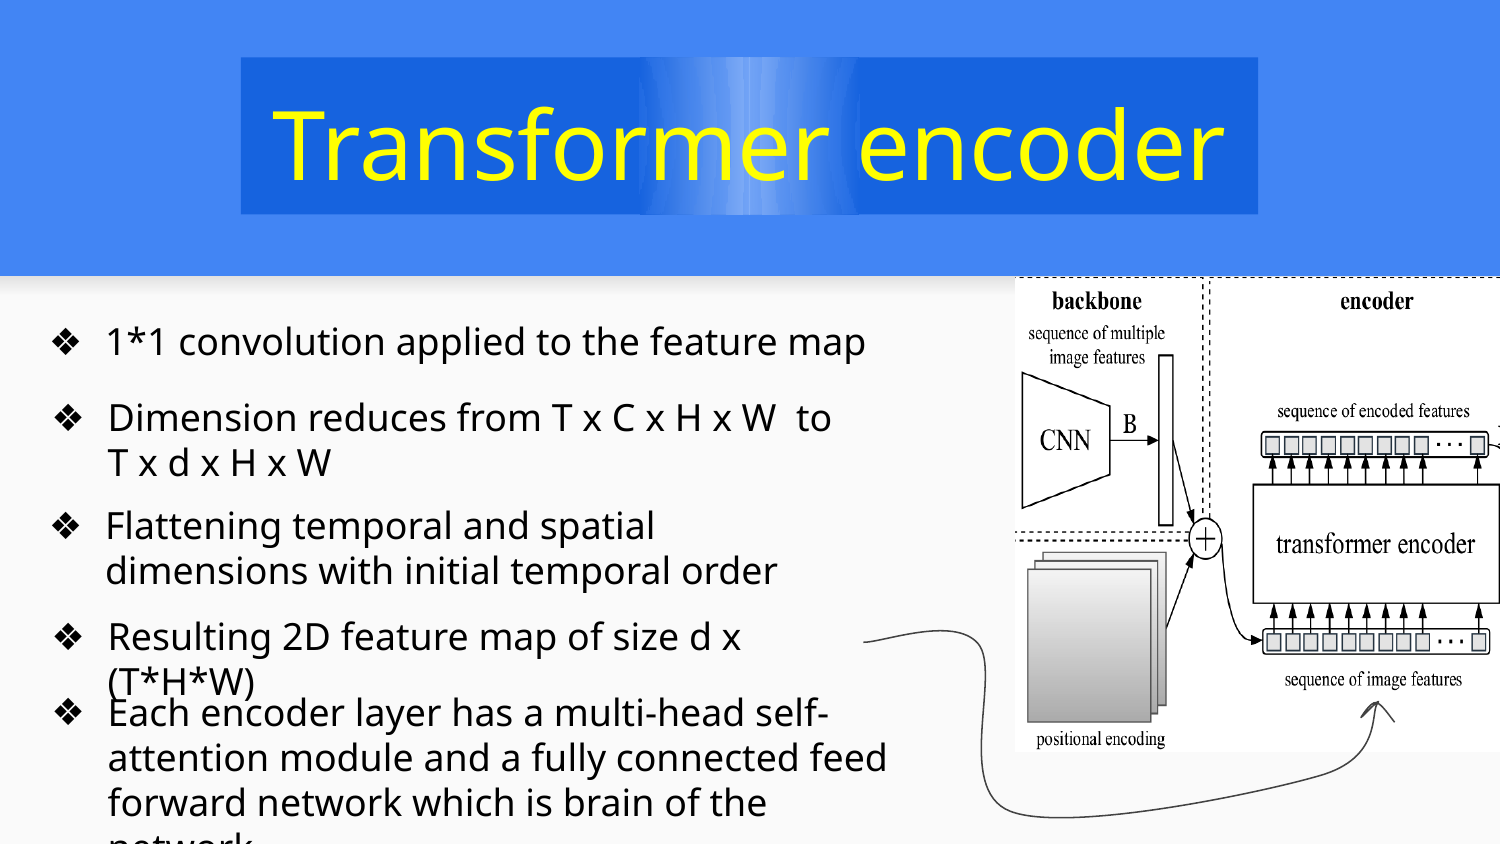

# Transformer encoder
1*1 convolution applied to the feature map
Dimension reduces from T x C x H x W to
T x d x H x W
Flattening temporal and spatial dimensions with initial temporal order
Resulting 2D feature map of size d x (T*H*W)
Each encoder layer has a multi-head self-attention module and a fully connected feed forward network which is brain of the network.